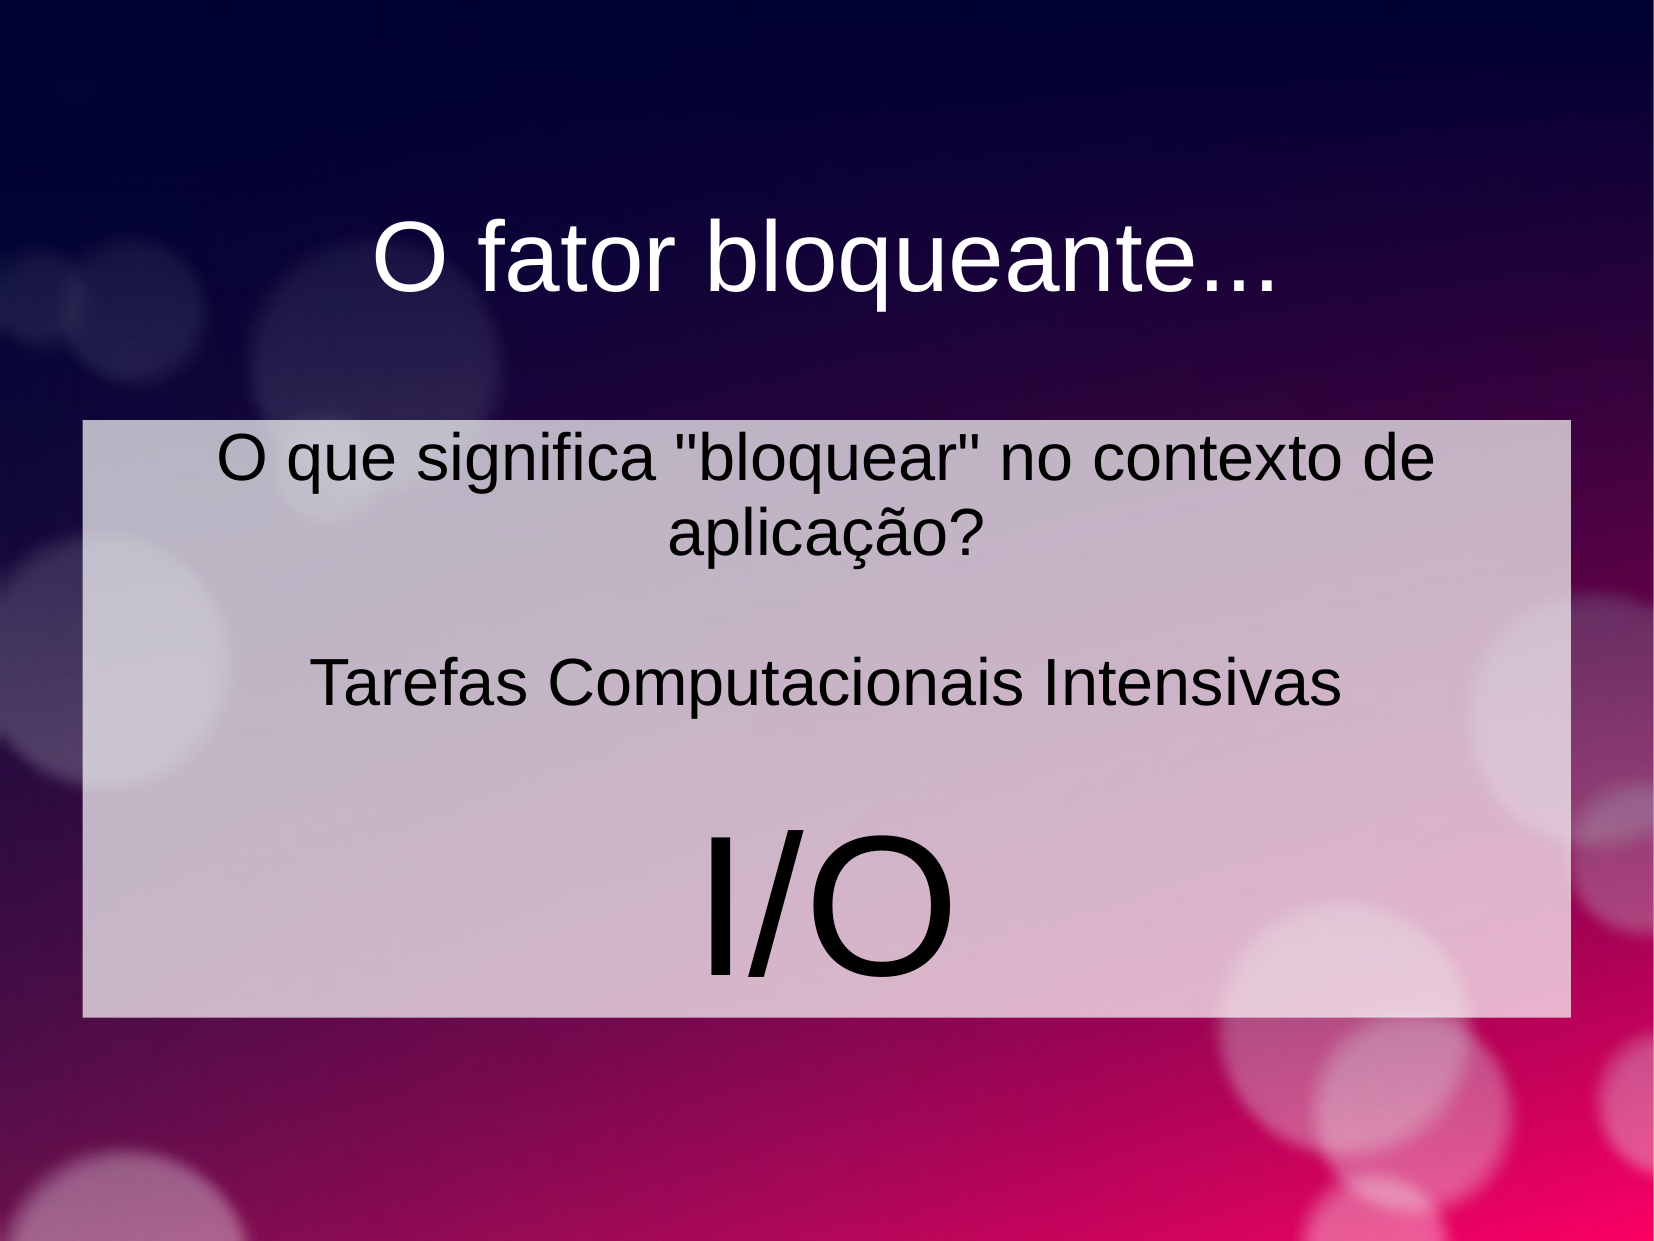

# O fator bloqueante...
O que significa "bloquear" no contexto de aplicação?
Tarefas Computacionais Intensivas
I/O